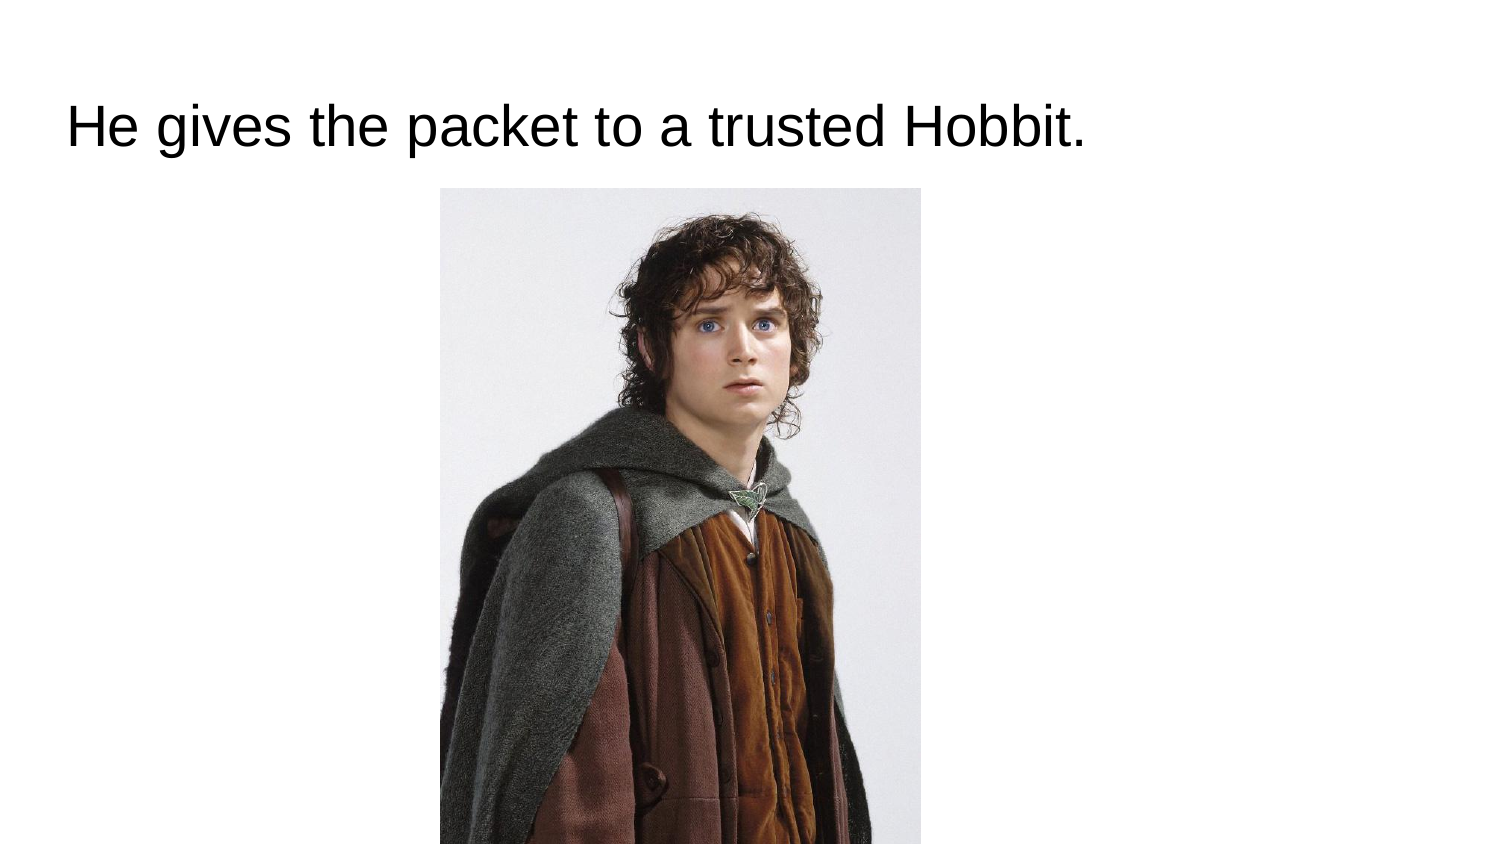

# He gives the packet to a trusted Hobbit.